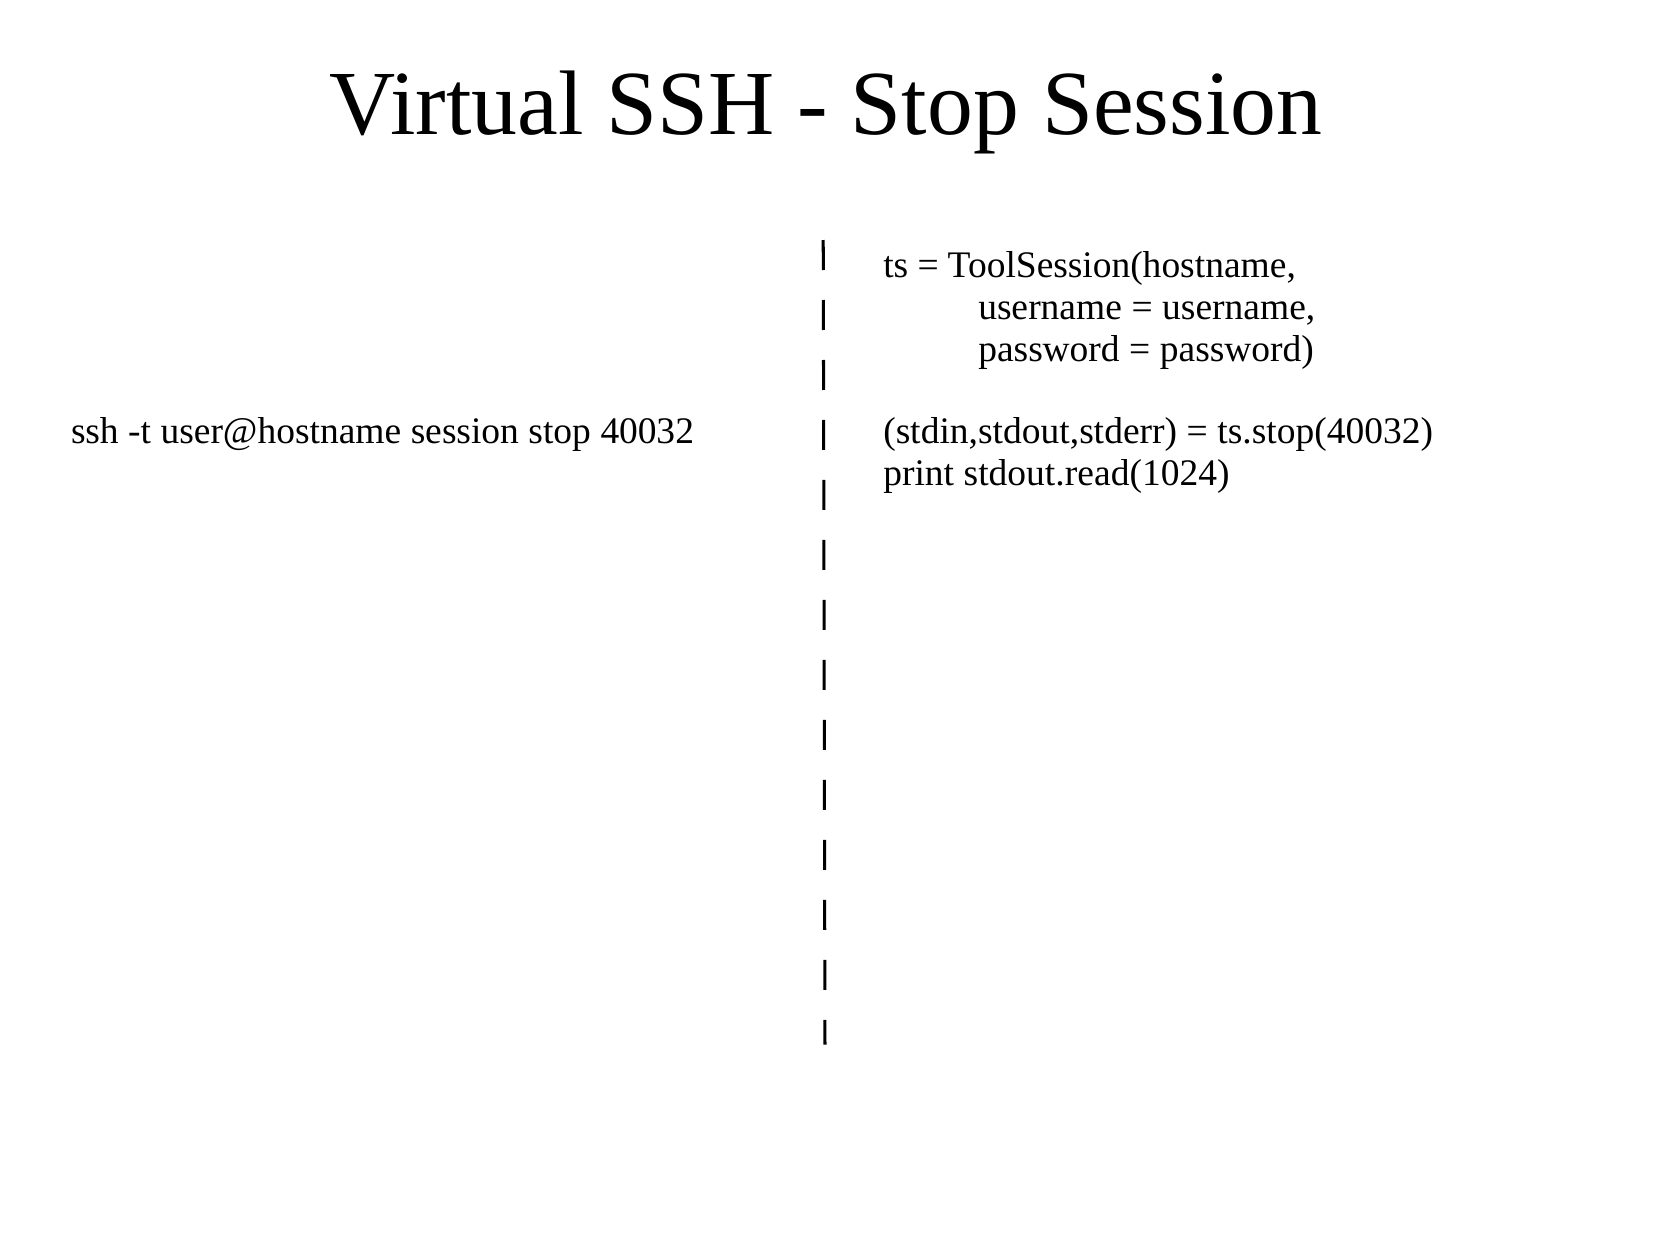

# Virtual SSH - Stop Session
ssh -t user@hostname session stop 40032
ts = ToolSession(hostname,
 username = username,
 password = password)
(stdin,stdout,stderr) = ts.stop(40032)
print stdout.read(1024)